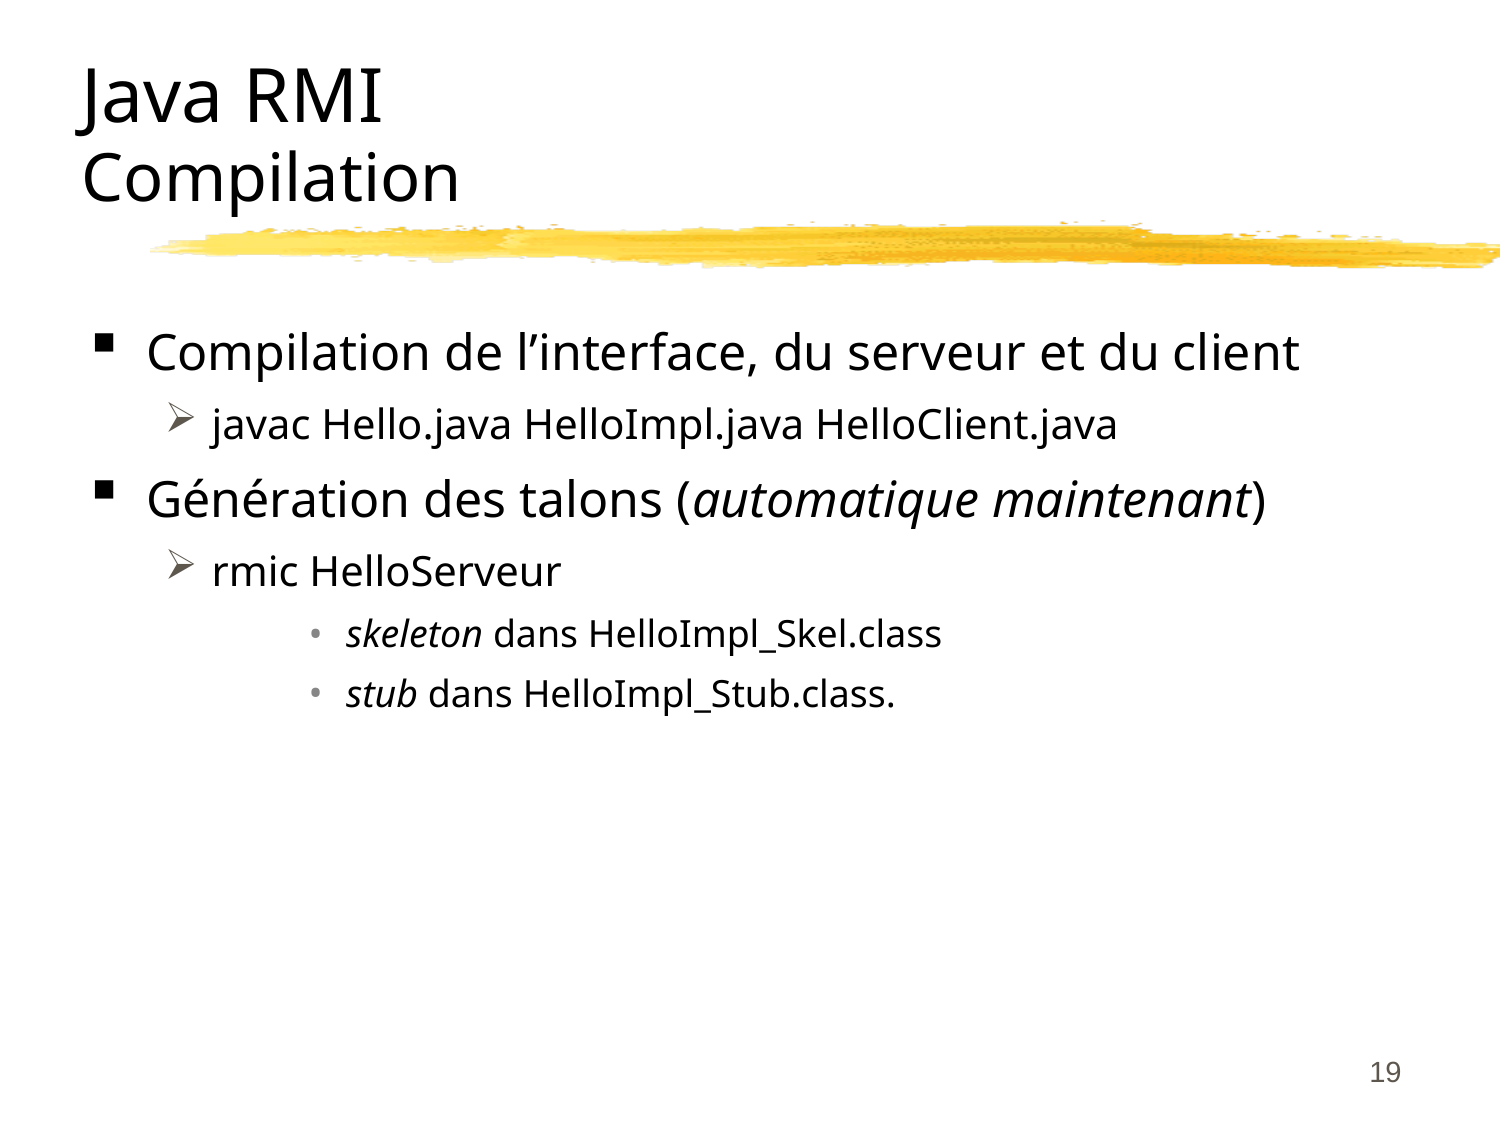

# Java RMI Compilation
Compilation de l’interface, du serveur et du client
javac Hello.java HelloImpl.java HelloClient.java
Génération des talons (automatique maintenant)
rmic HelloServeur
skeleton dans HelloImpl_Skel.class
stub dans HelloImpl_Stub.class.